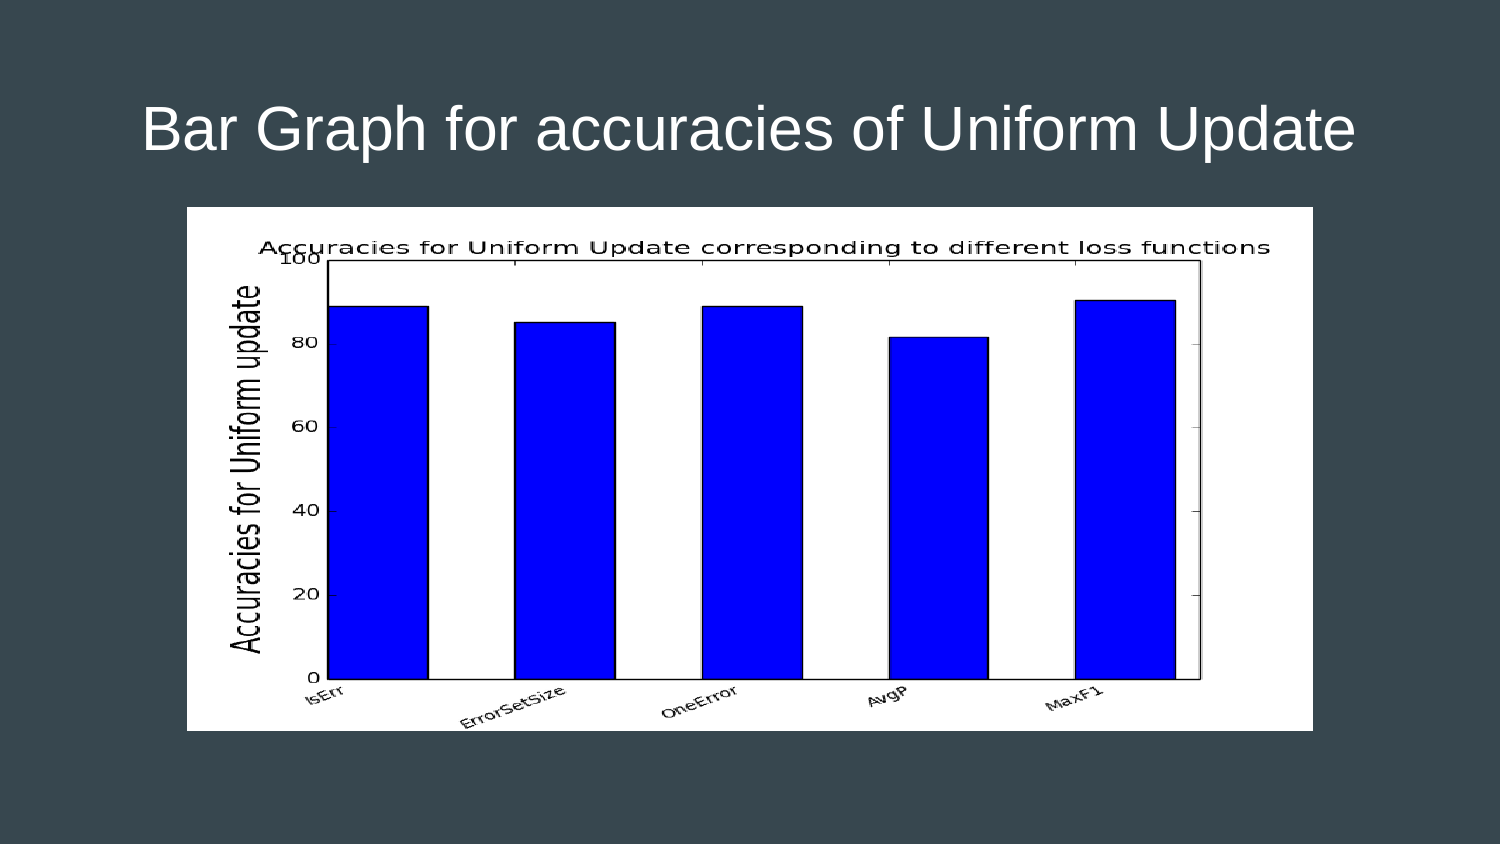

# Bar Graph for accuracies of Uniform Update